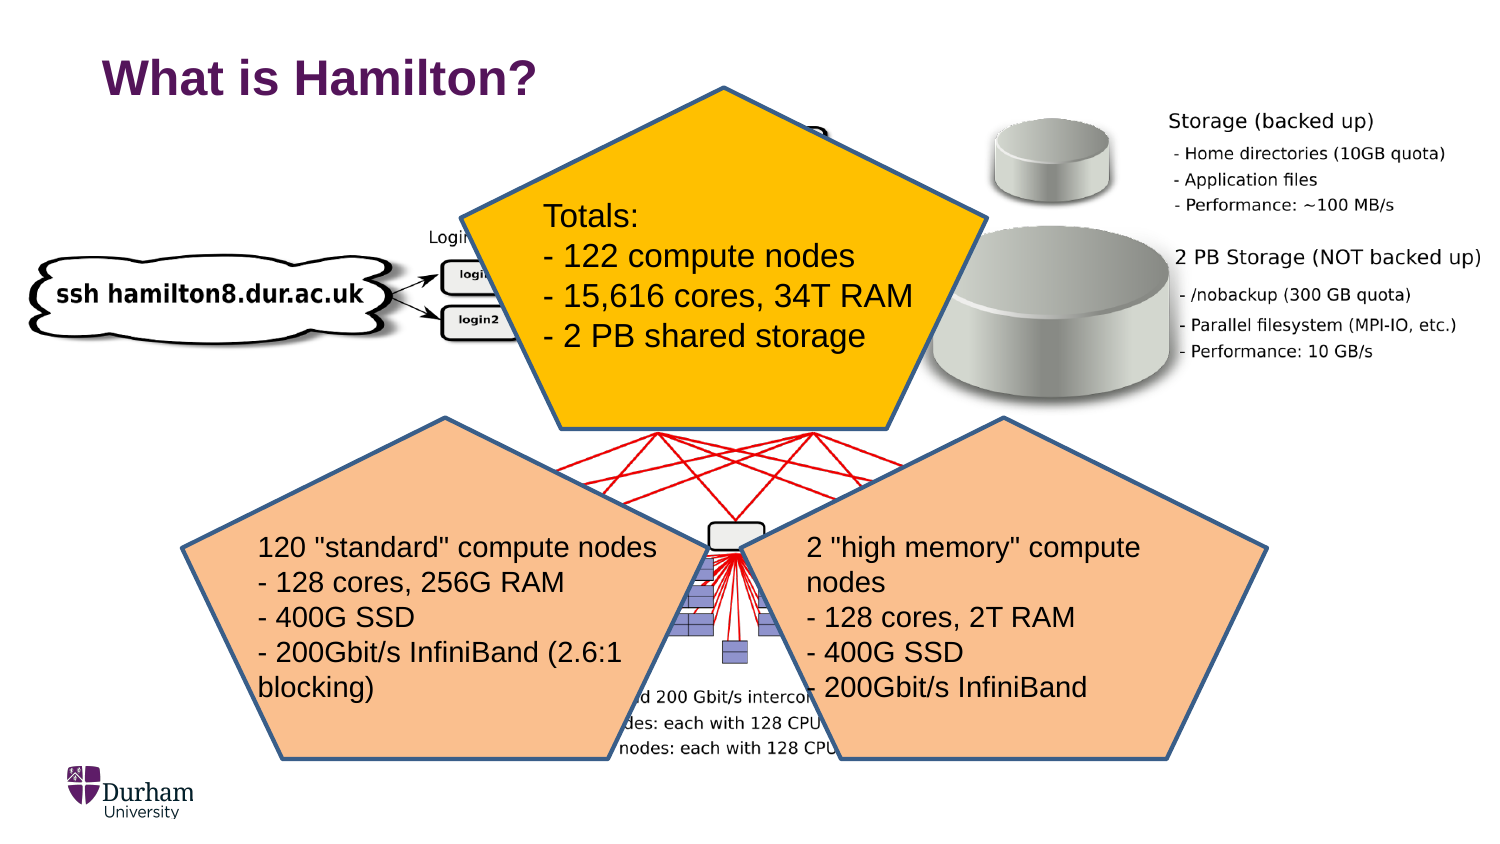

What is Hamilton?
Totals:
- 122 compute nodes
- 15,616 cores, 34T RAM
- 2 PB shared storage
120 "standard" compute nodes
- 128 cores, 256G RAM
- 400G SSD
- 200Gbit/s InfiniBand (2.6:1 blocking)
2 "high memory" compute nodes
- 128 cores, 2T RAM
- 400G SSD
- 200Gbit/s InfiniBand